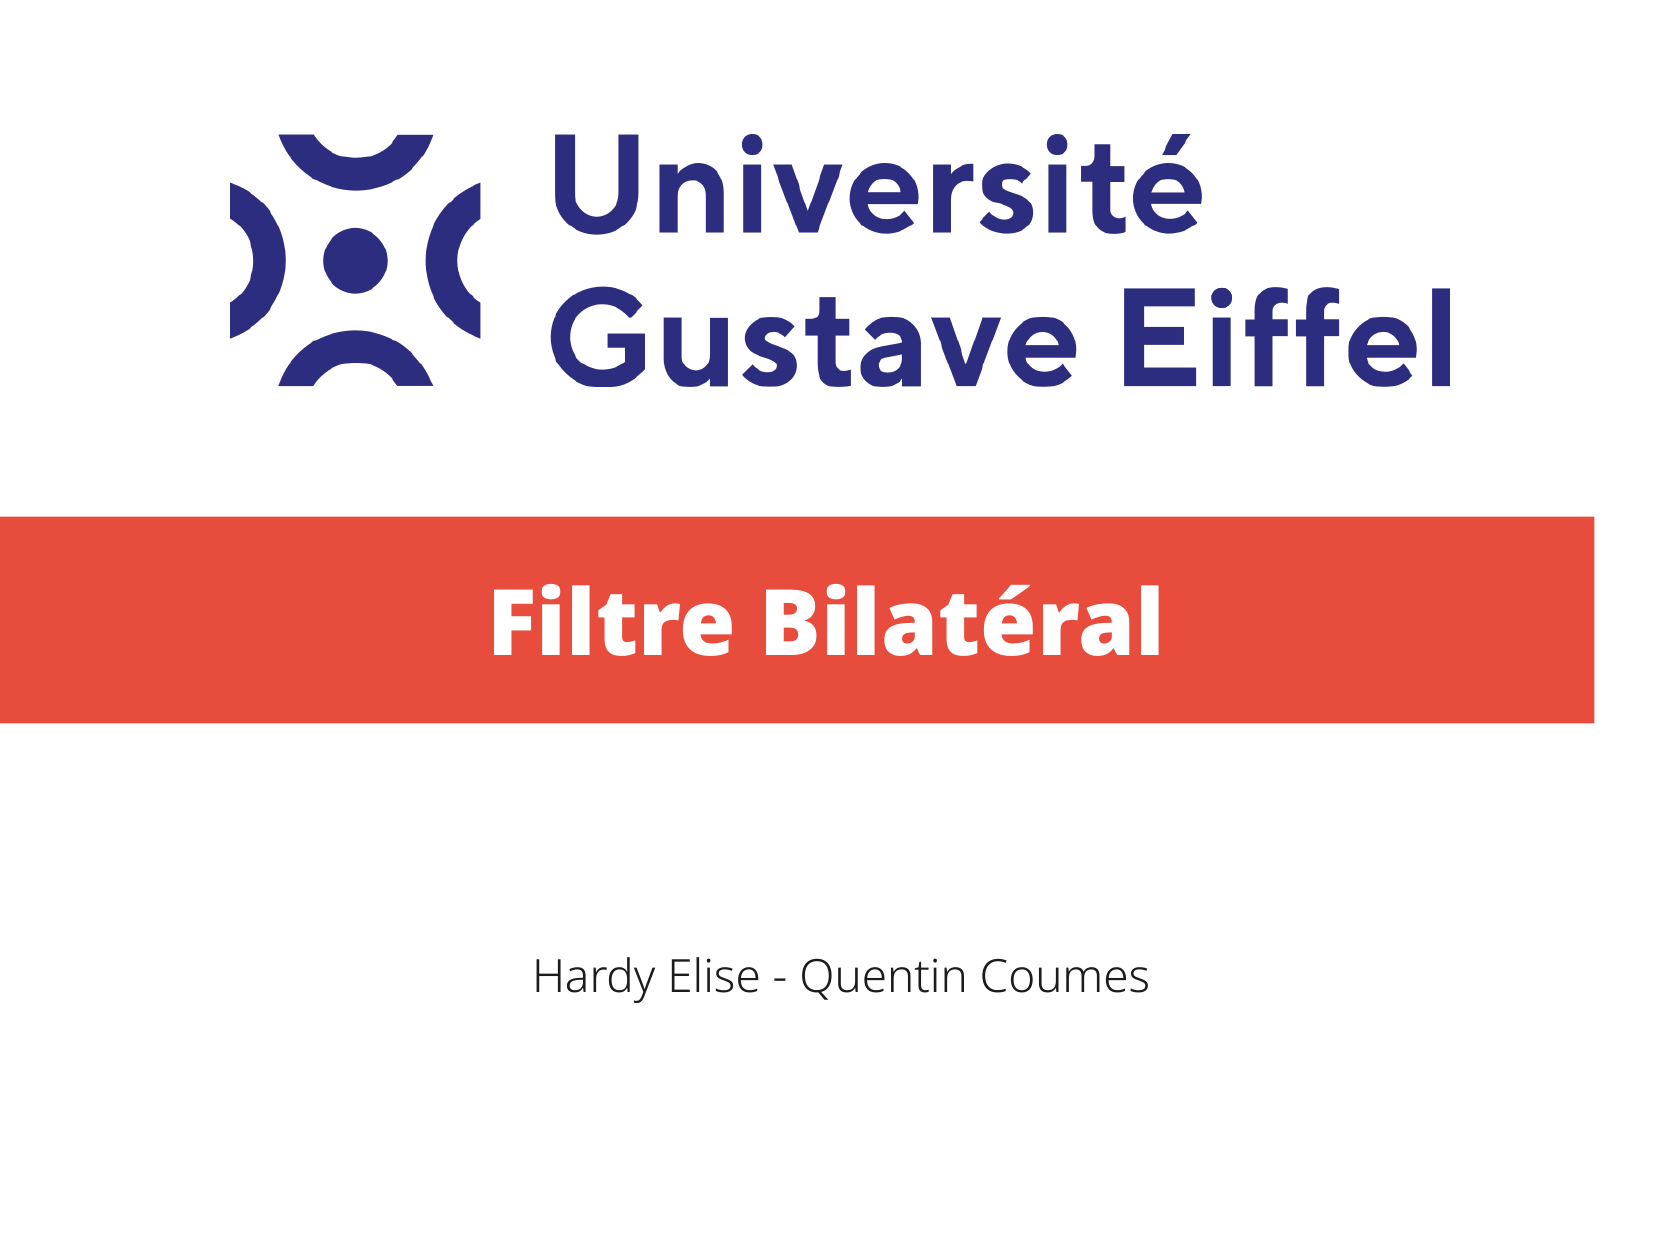

# Filtre Bilatéral
Hardy Elise - Quentin Coumes